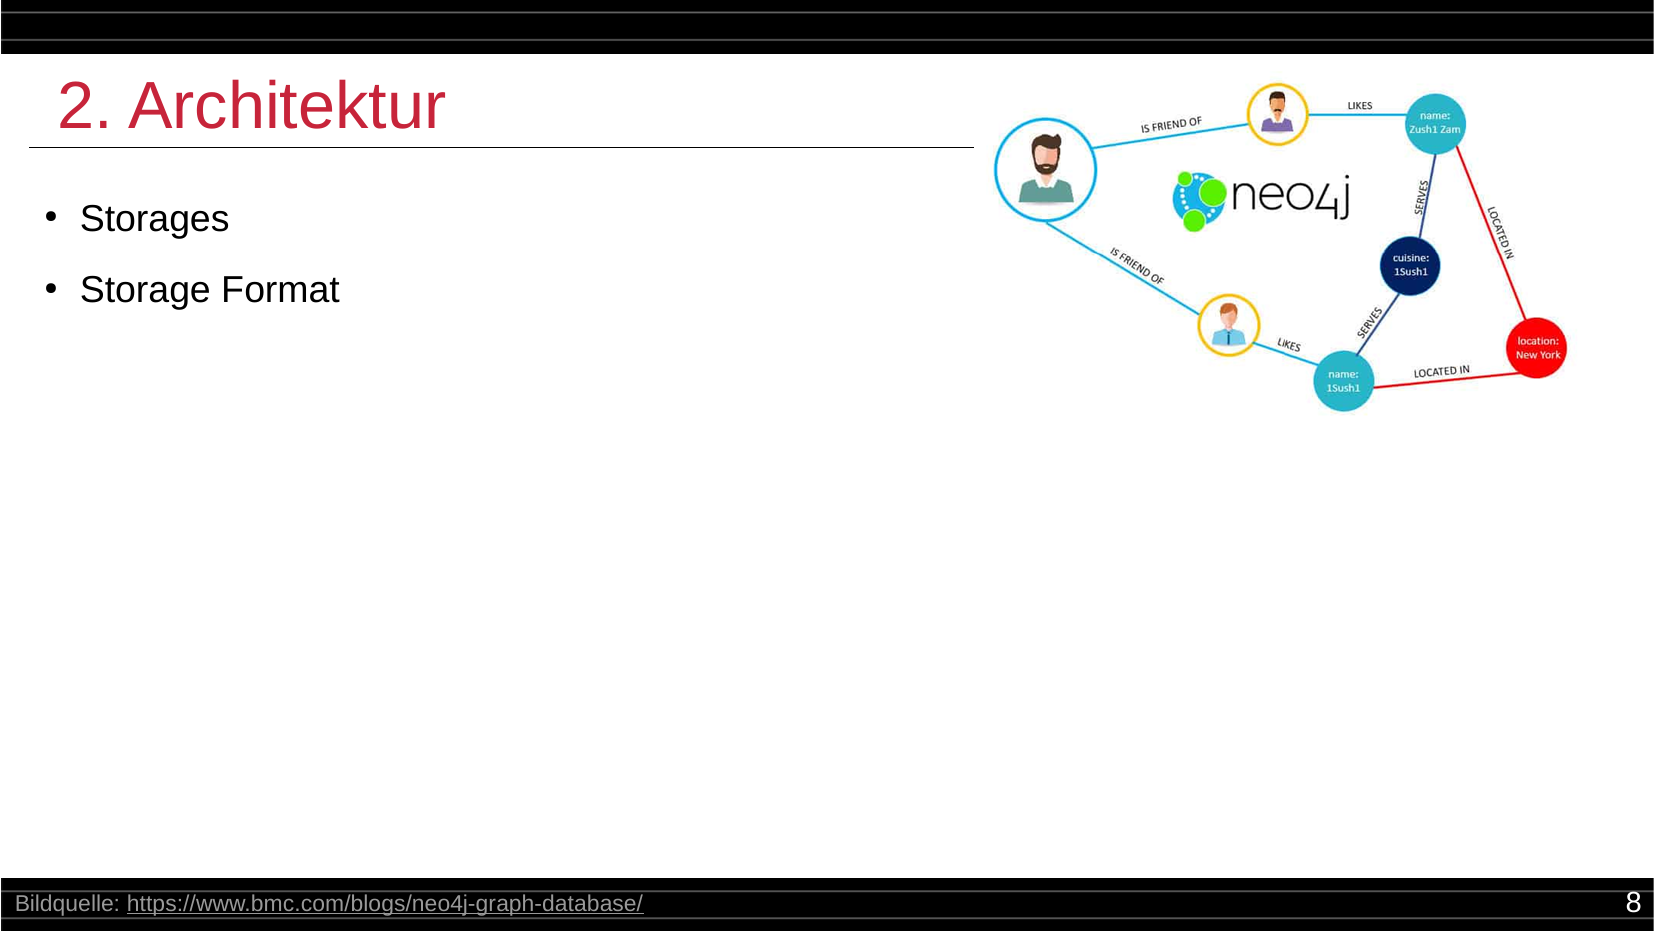

# 2. Architektur
Storages
Storage Format
Bildquelle: https://www.bmc.com/blogs/neo4j-graph-database/